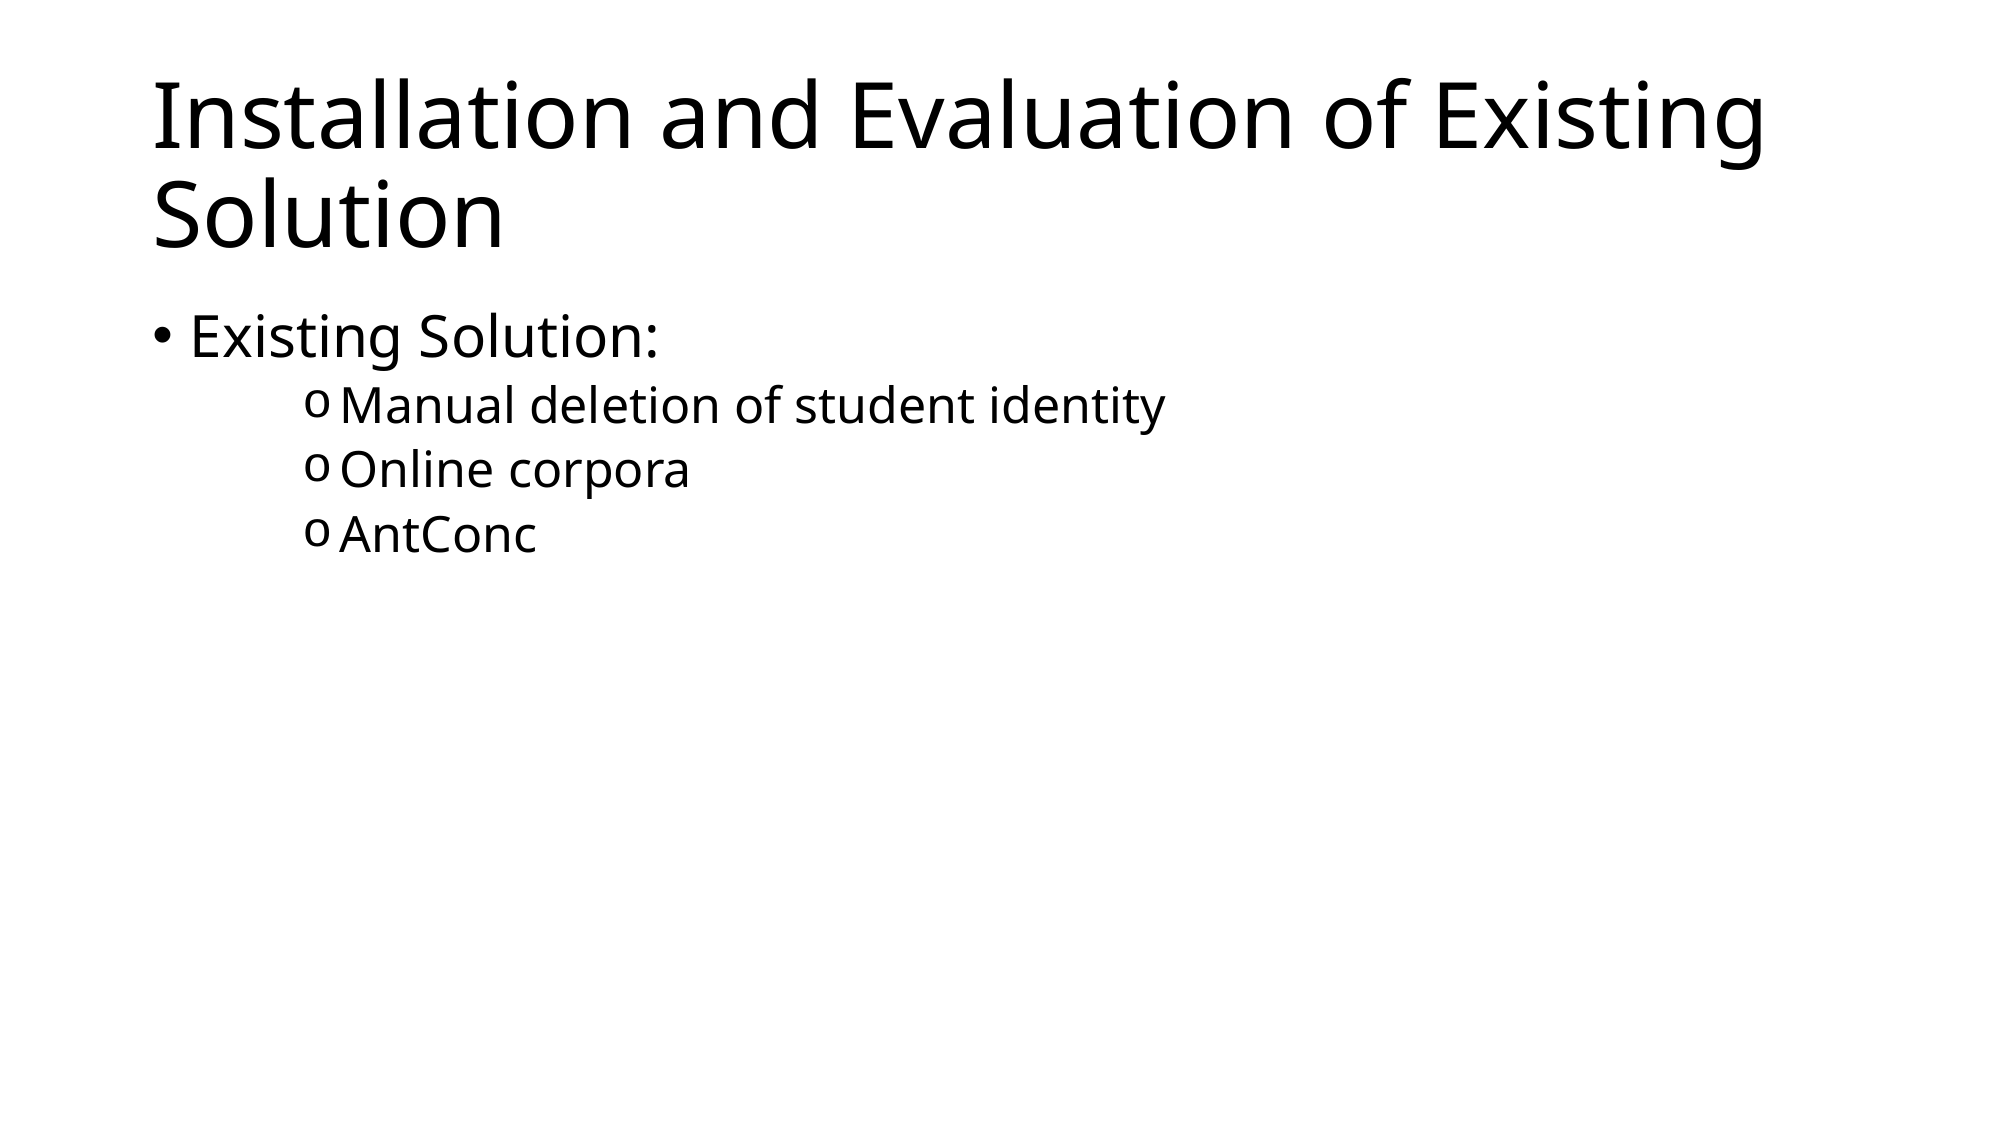

# Installation and Evaluation of Existing Solution
Existing Solution:
Manual deletion of student identity
Online corpora
AntConc